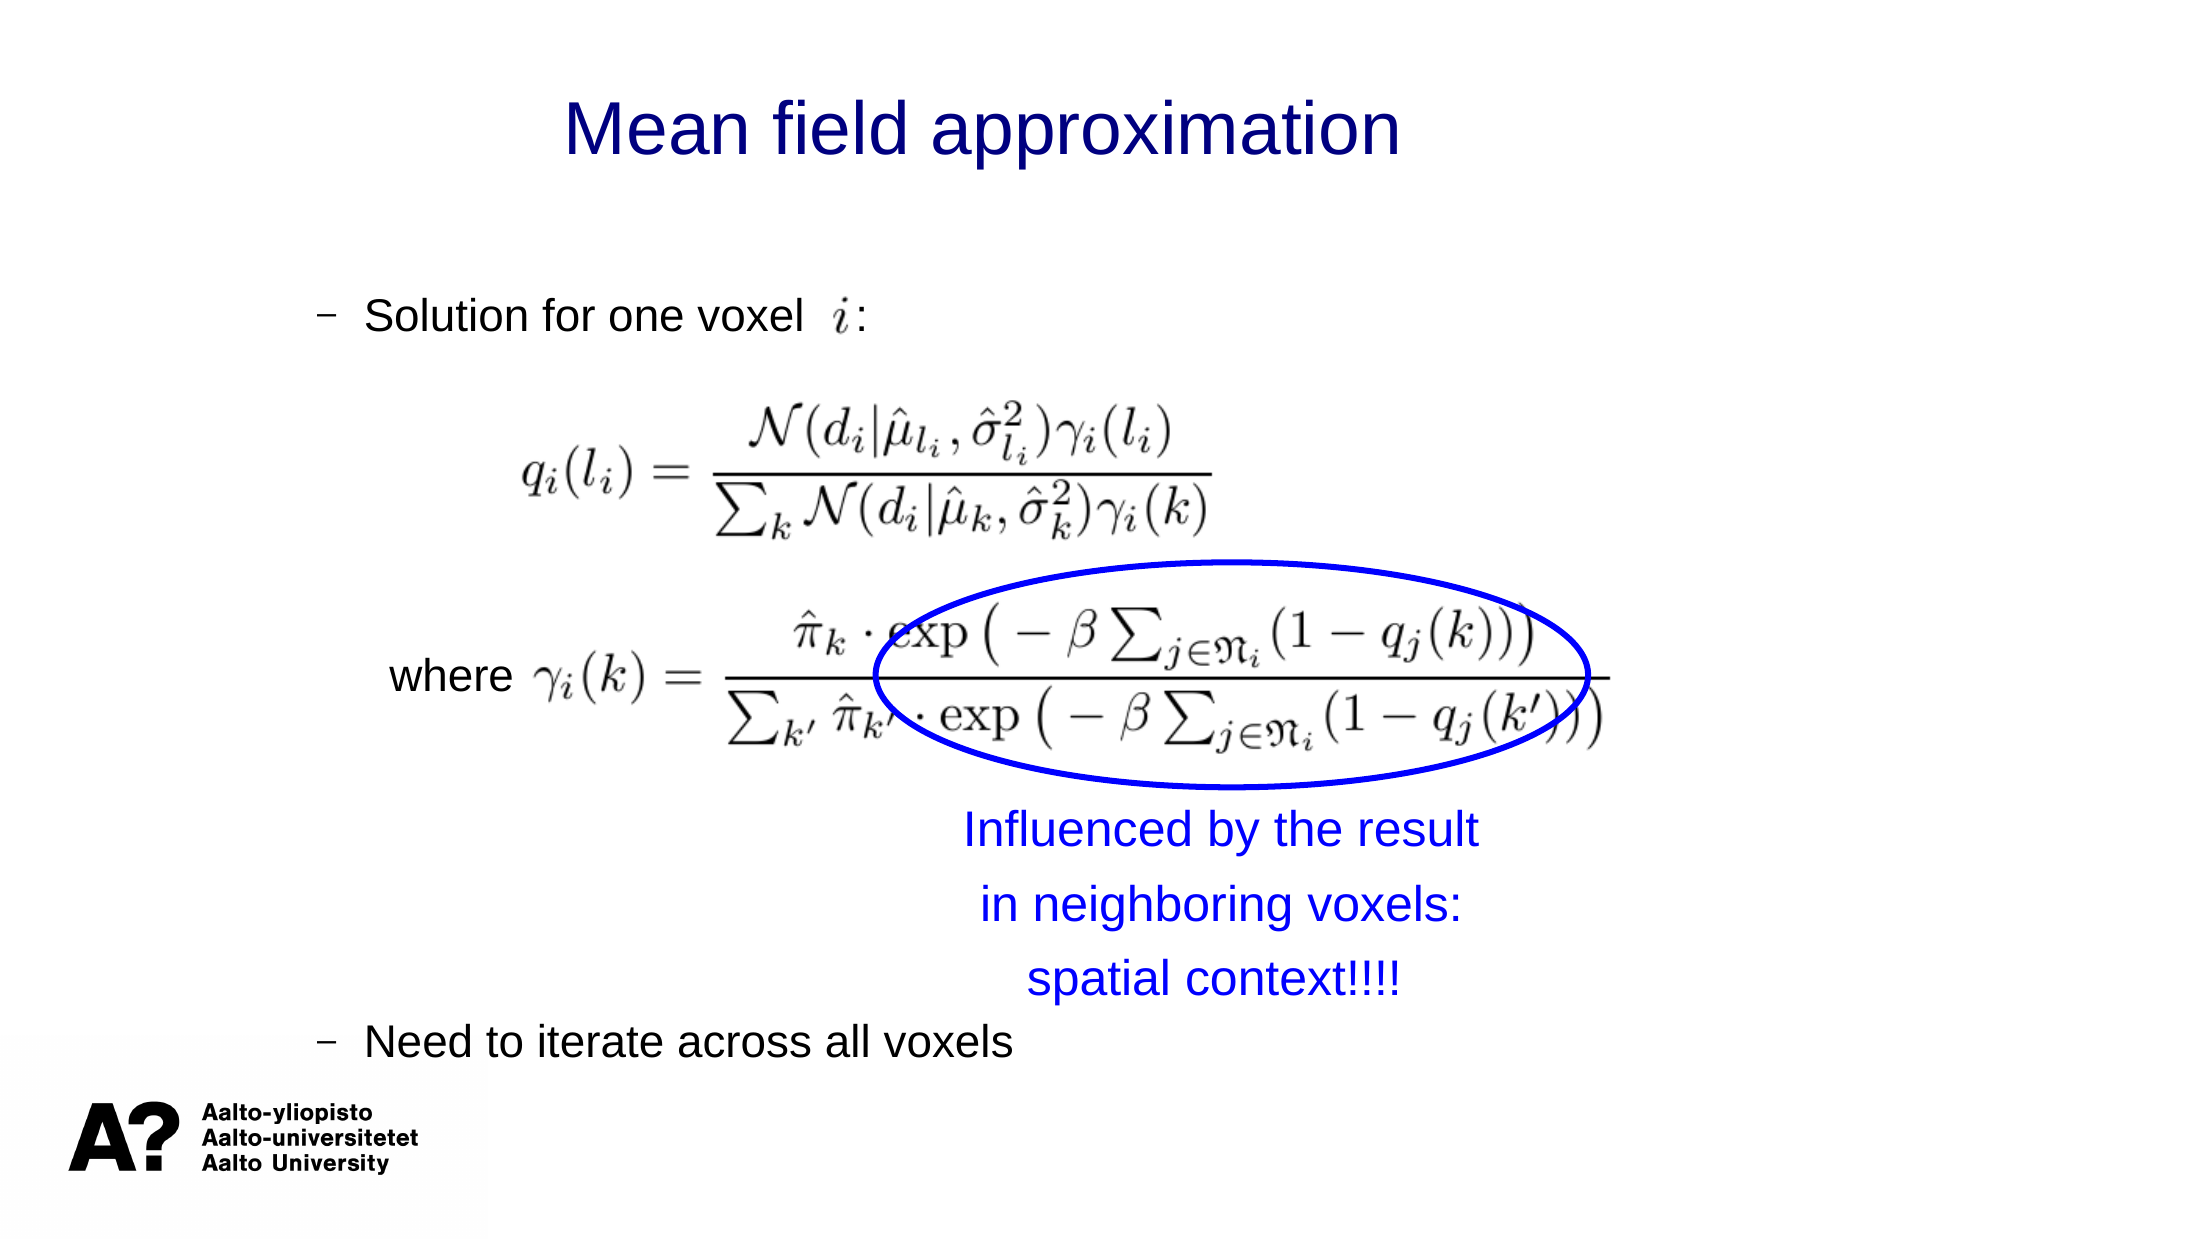

# Mean field approximation
Solution for one voxel :
 where
Influenced by the result
in neighboring voxels:
spatial context!!!!
Need to iterate across all voxels